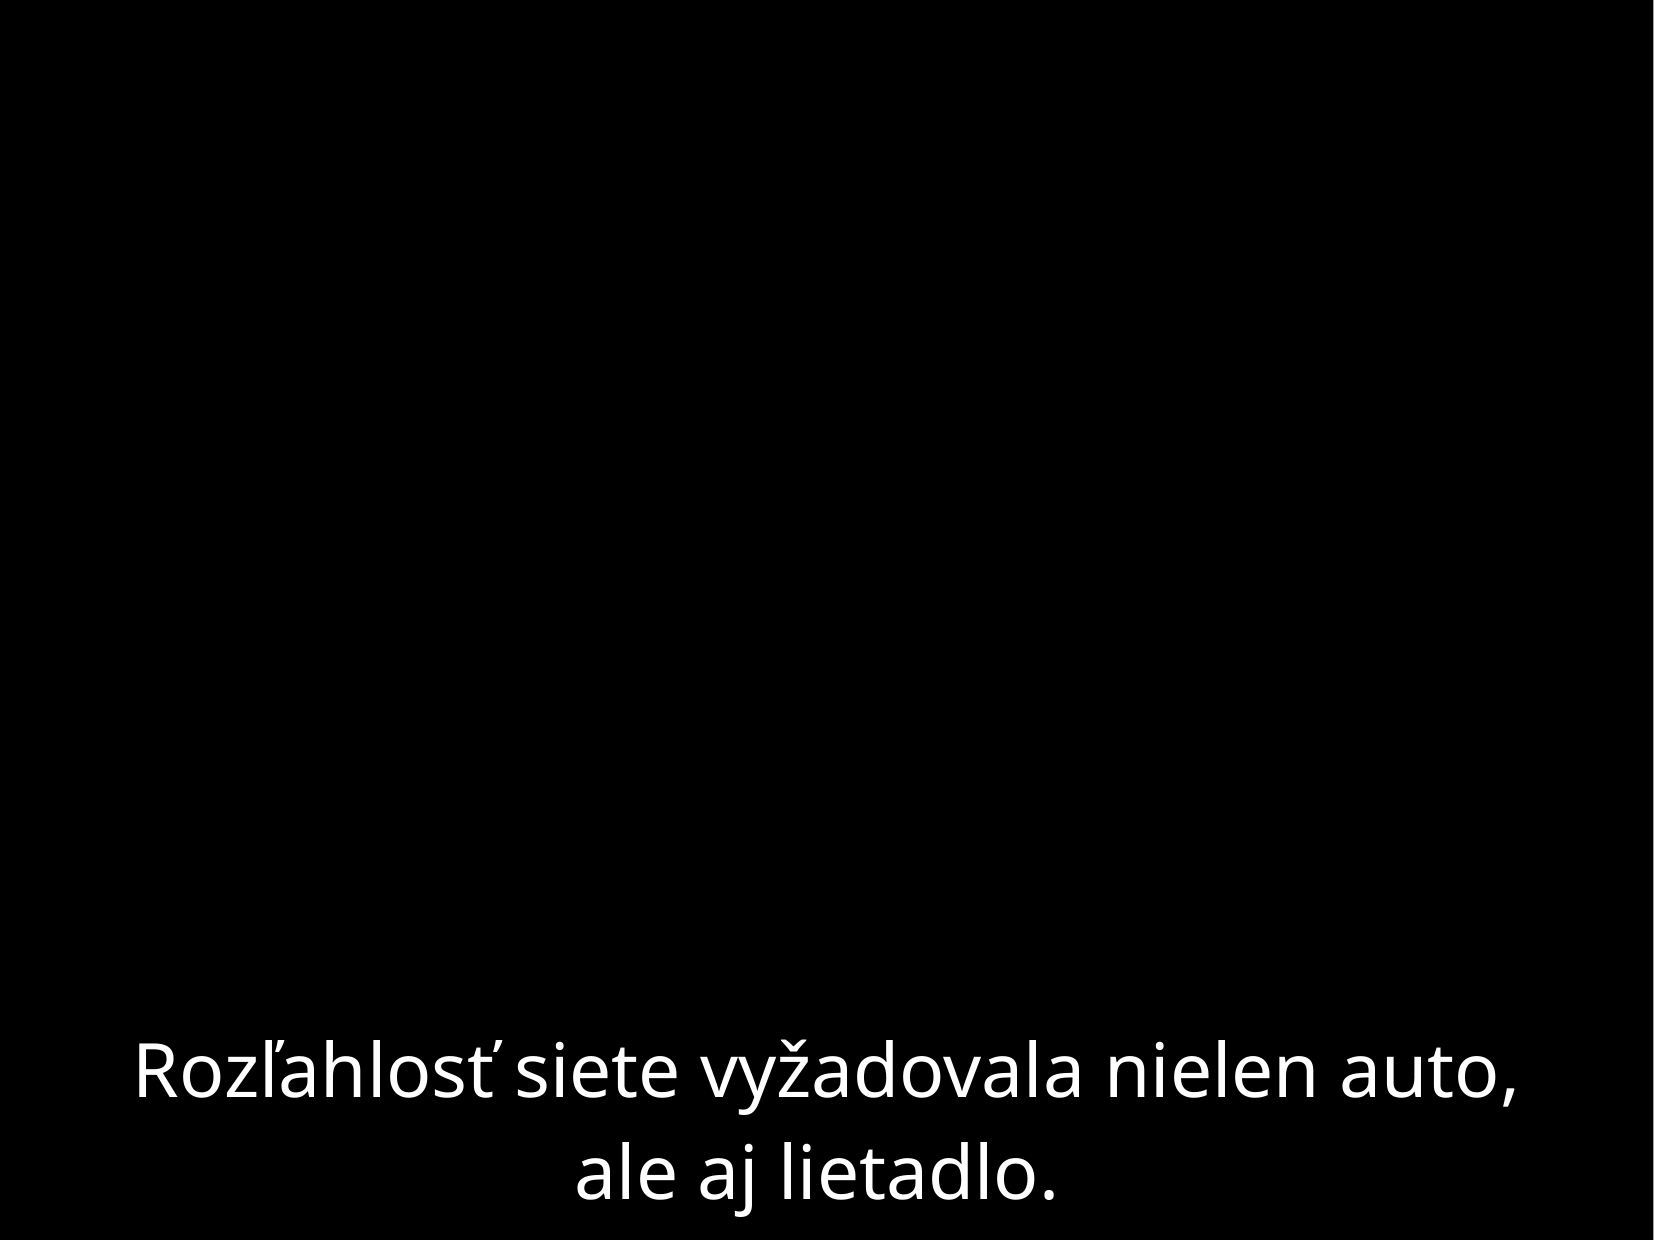

# Rozľahlosť siete vyžadovala nielen auto, ale aj lietadlo.